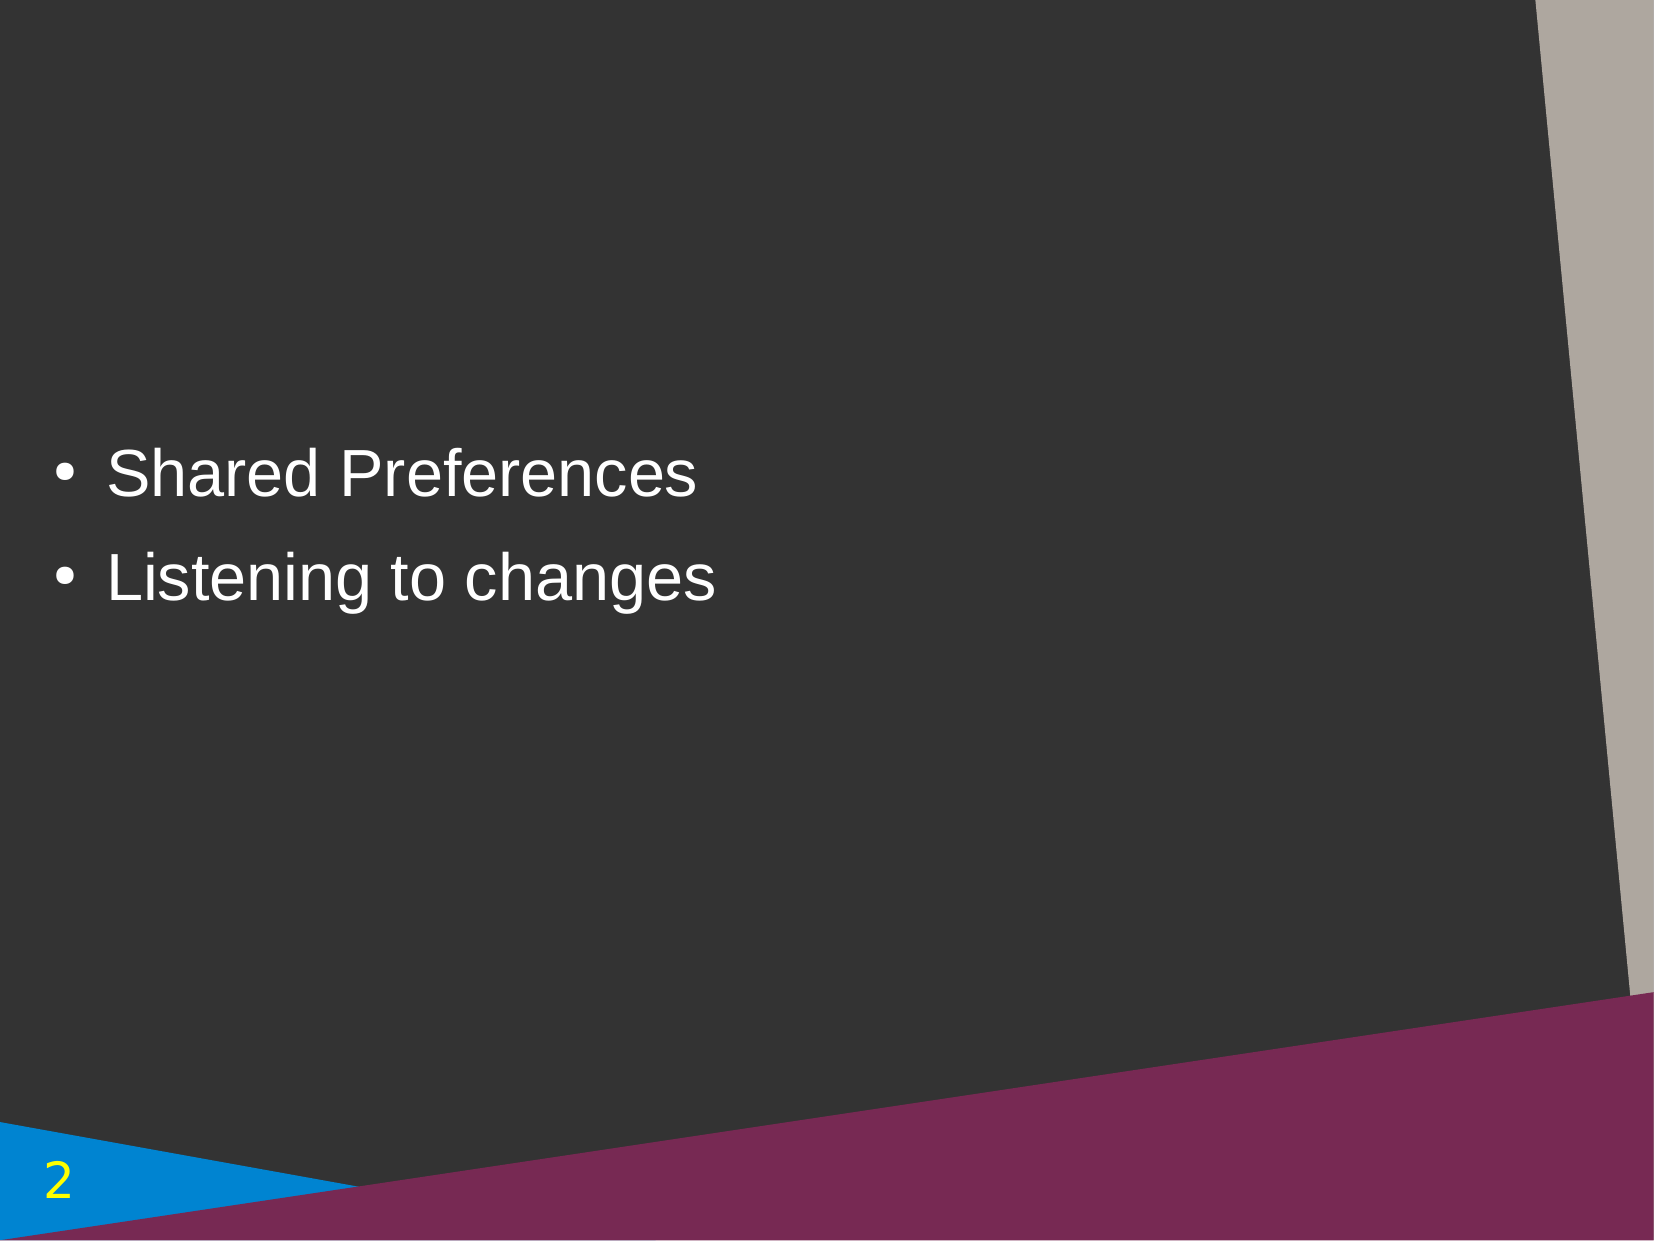

# Shared Preferences
Listening to changes
2